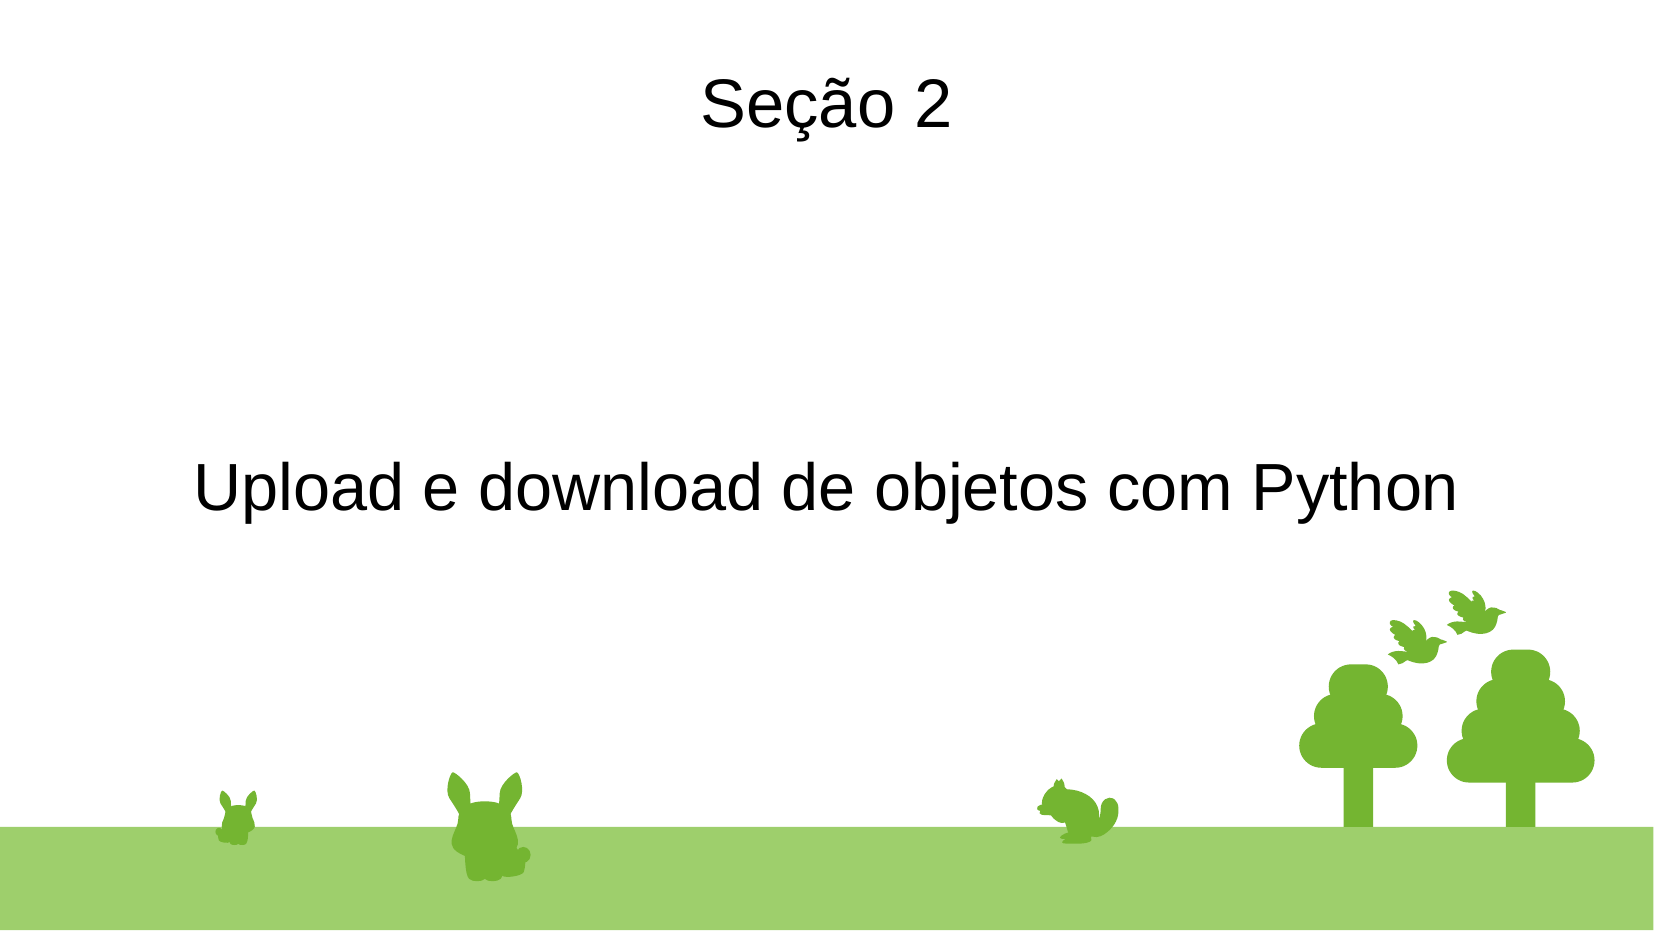

# Seção 2
Upload e download de objetos com Python